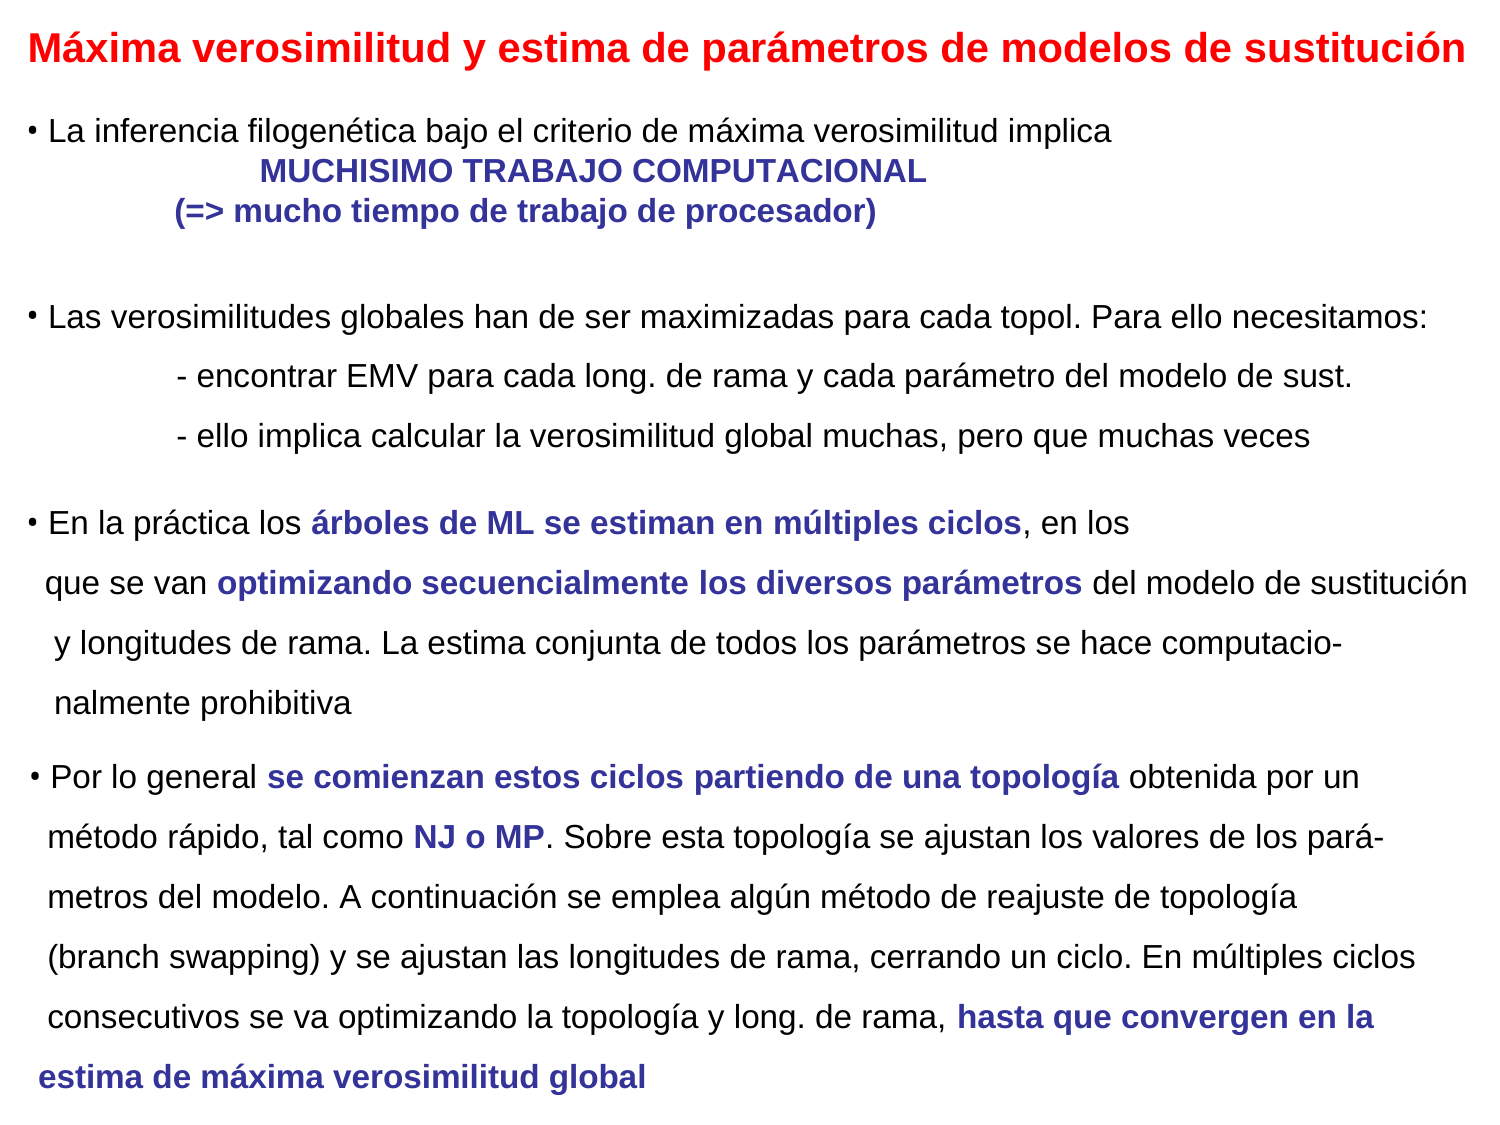

Máxima verosimilitud y estima de parámetros de modelos de sustitución
 La inferencia filogenética bajo el criterio de máxima verosimilitud implica
 	 MUCHISIMO TRABAJO COMPUTACIONAL
 (=> mucho tiempo de trabajo de procesador)
 Las verosimilitudes globales han de ser maximizadas para cada topol. Para ello necesitamos:
	- encontrar EMV para cada long. de rama y cada parámetro del modelo de sust.
	- ello implica calcular la verosimilitud global muchas, pero que muchas veces
 En la práctica los árboles de ML se estiman en múltiples ciclos, en los
 que se van optimizando secuencialmente los diversos parámetros del modelo de sustitución
 y longitudes de rama. La estima conjunta de todos los parámetros se hace computacio-
 nalmente prohibitiva
 Por lo general se comienzan estos ciclos partiendo de una topología obtenida por un
 método rápido, tal como NJ o MP. Sobre esta topología se ajustan los valores de los pará-
 metros del modelo. A continuación se emplea algún método de reajuste de topología
 (branch swapping) y se ajustan las longitudes de rama, cerrando un ciclo. En múltiples ciclos
 consecutivos se va optimizando la topología y long. de rama, hasta que convergen en la
 estima de máxima verosimilitud global